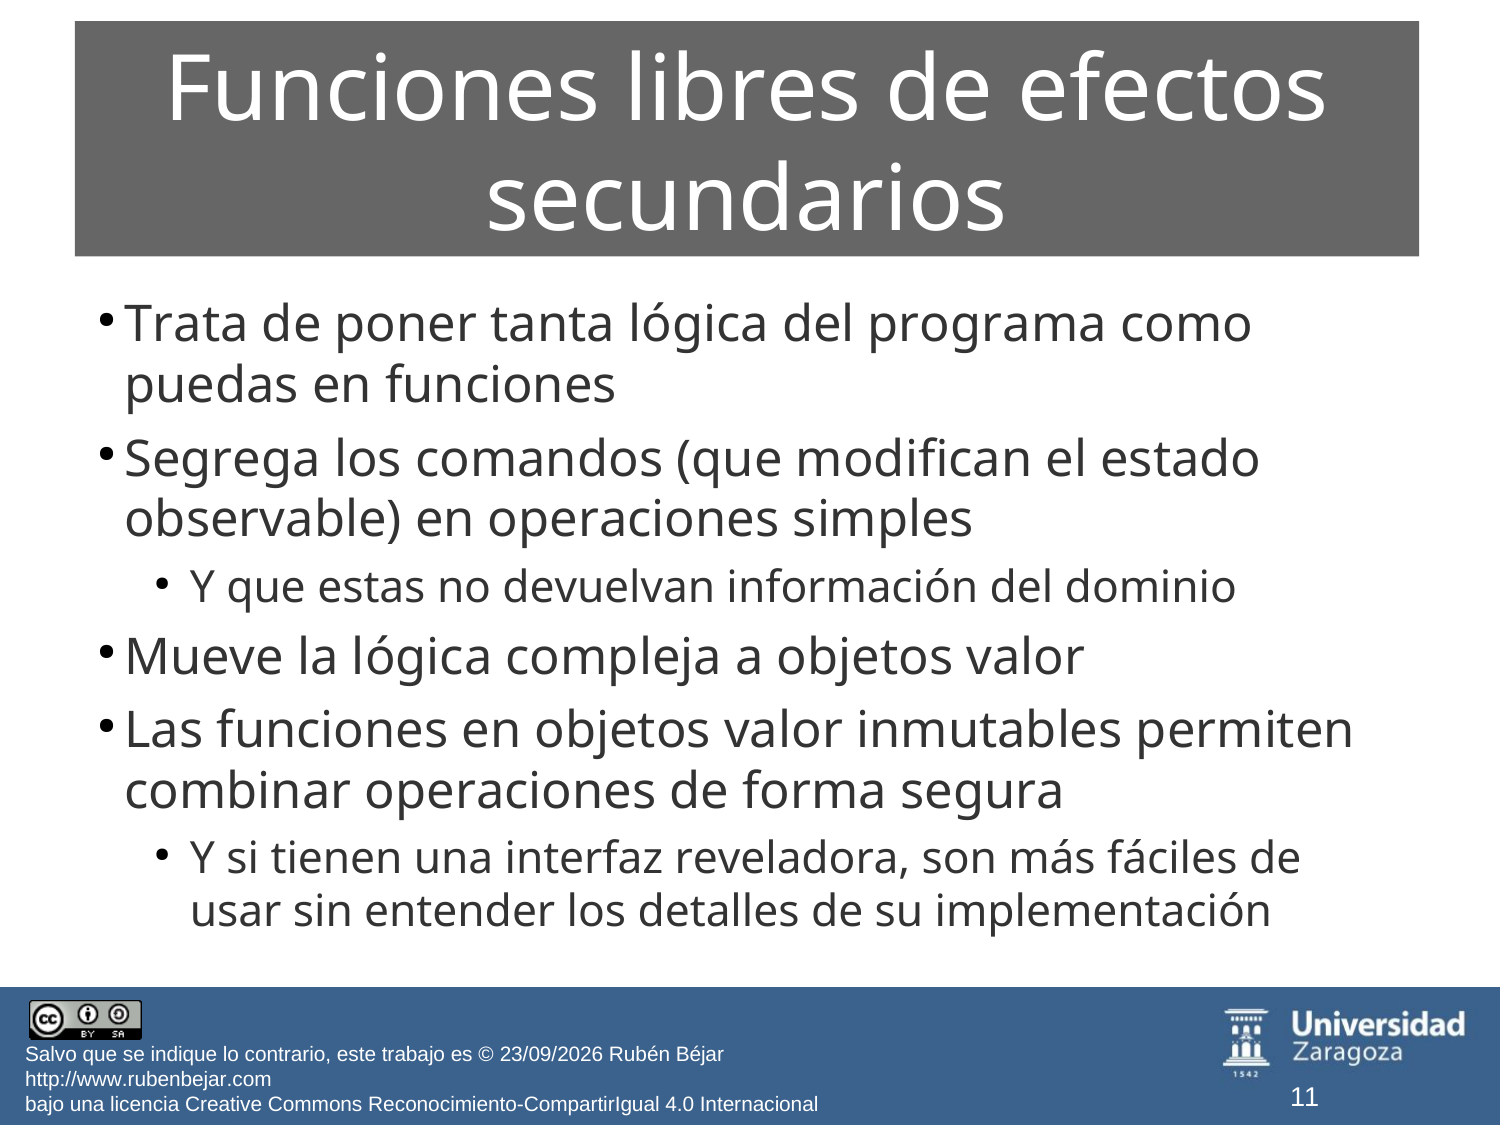

# Funciones libres de efectos secundarios
Trata de poner tanta lógica del programa como puedas en funciones
Segrega los comandos (que modifican el estado observable) en operaciones simples
Y que estas no devuelvan información del dominio
Mueve la lógica compleja a objetos valor
Las funciones en objetos valor inmutables permiten combinar operaciones de forma segura
Y si tienen una interfaz reveladora, son más fáciles de usar sin entender los detalles de su implementación